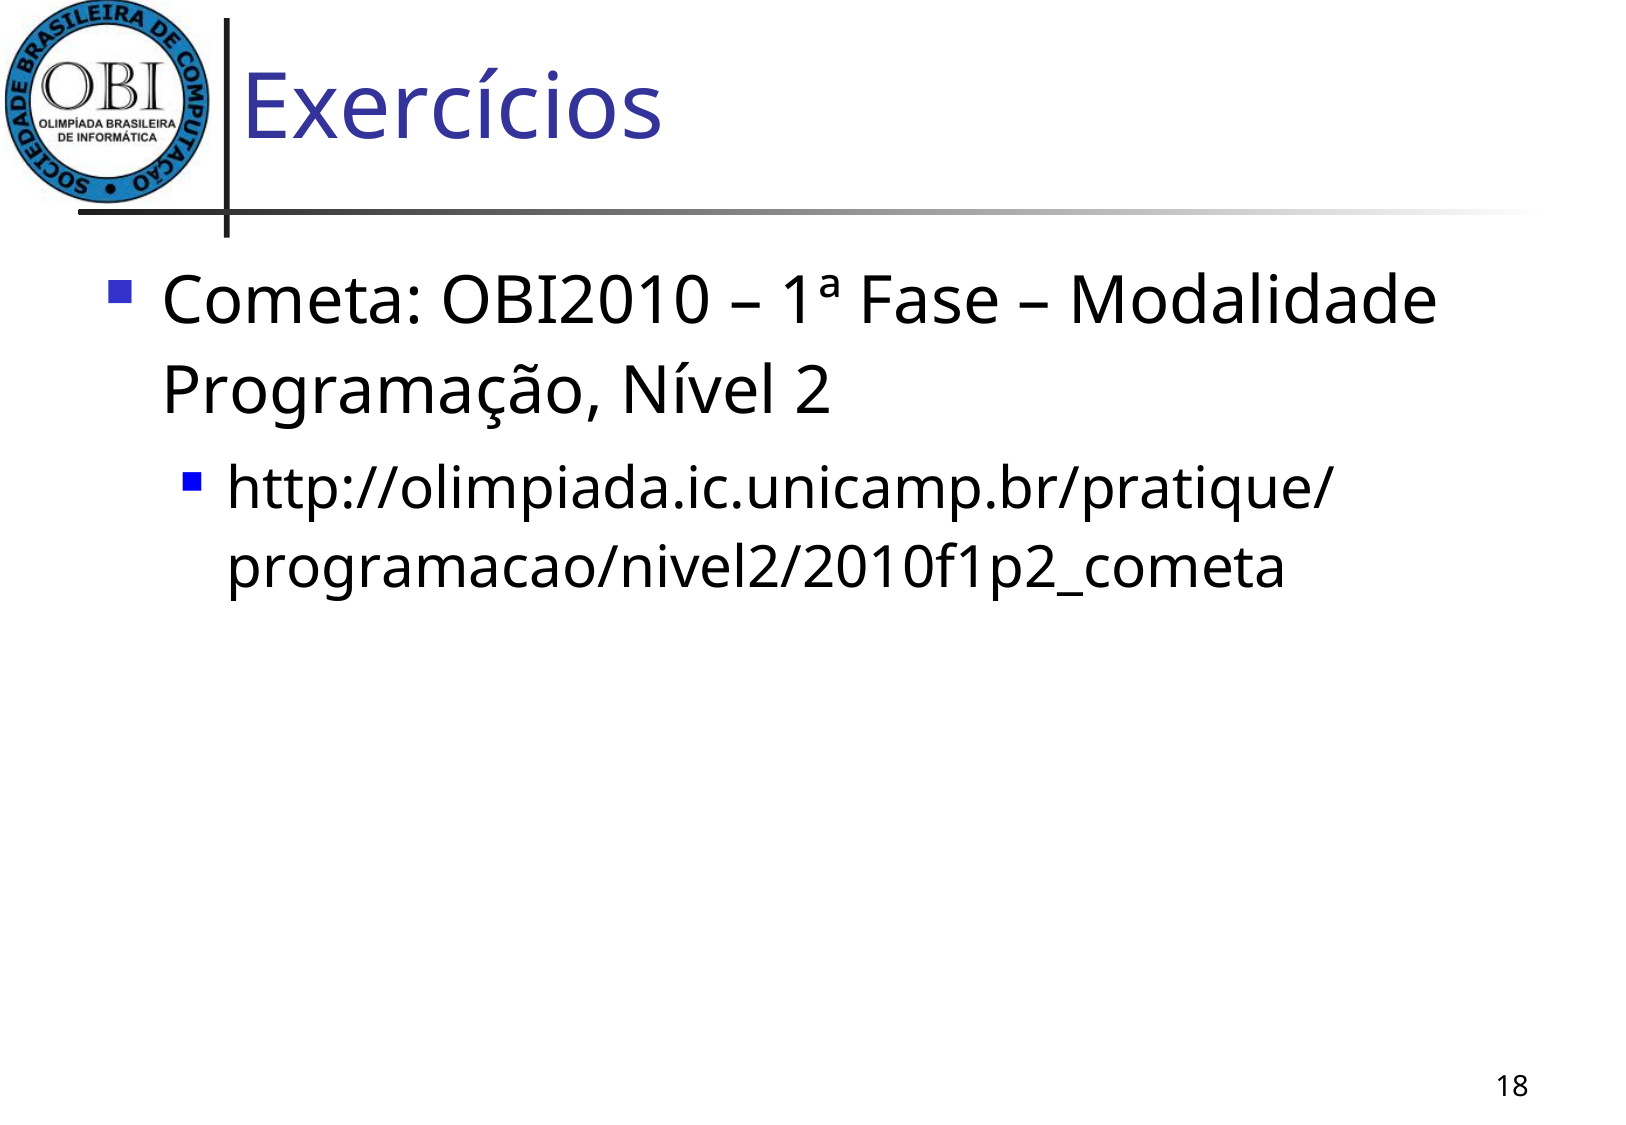

# Exercícios
Cometa: OBI2010 – 1ª Fase – Modalidade Programação, Nível 2
http://olimpiada.ic.unicamp.br/pratique/programacao/nivel2/2010f1p2_cometa